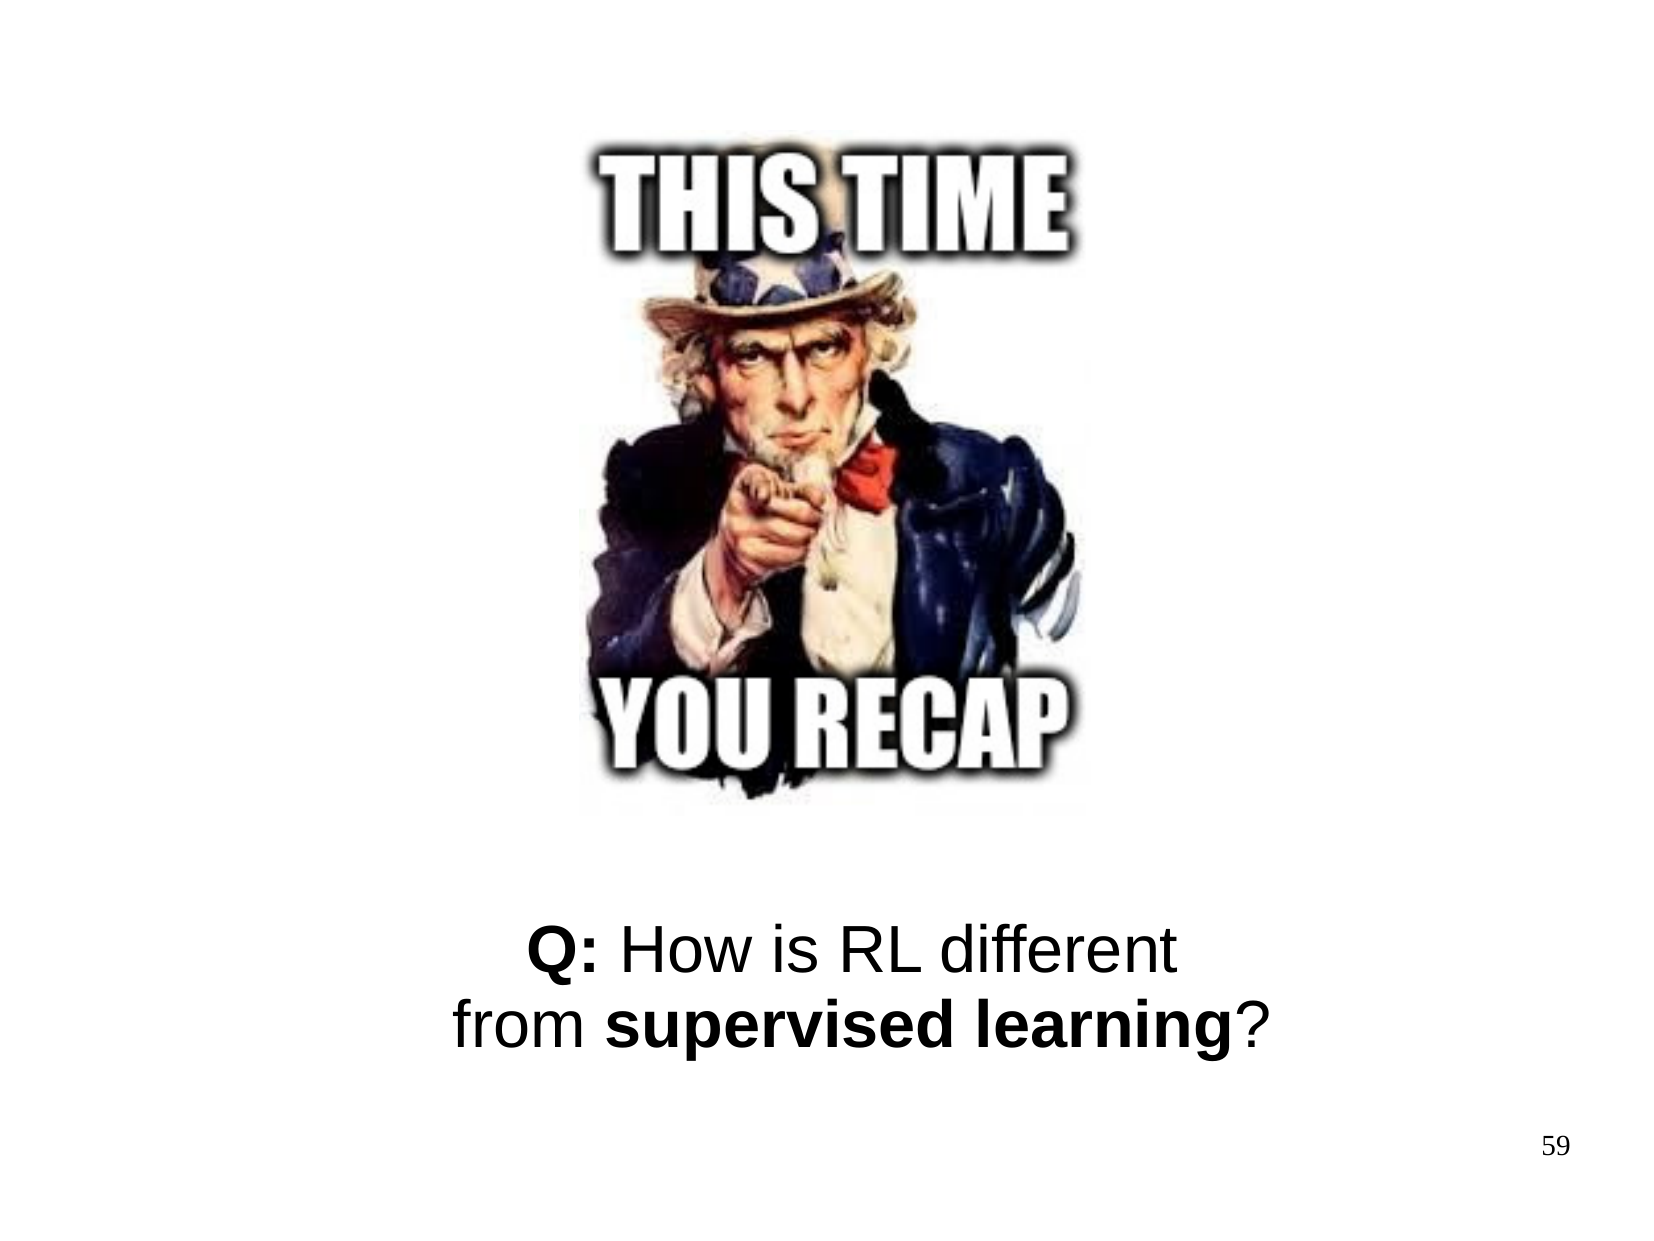

# Q: How is RL different from supervised learning?
59